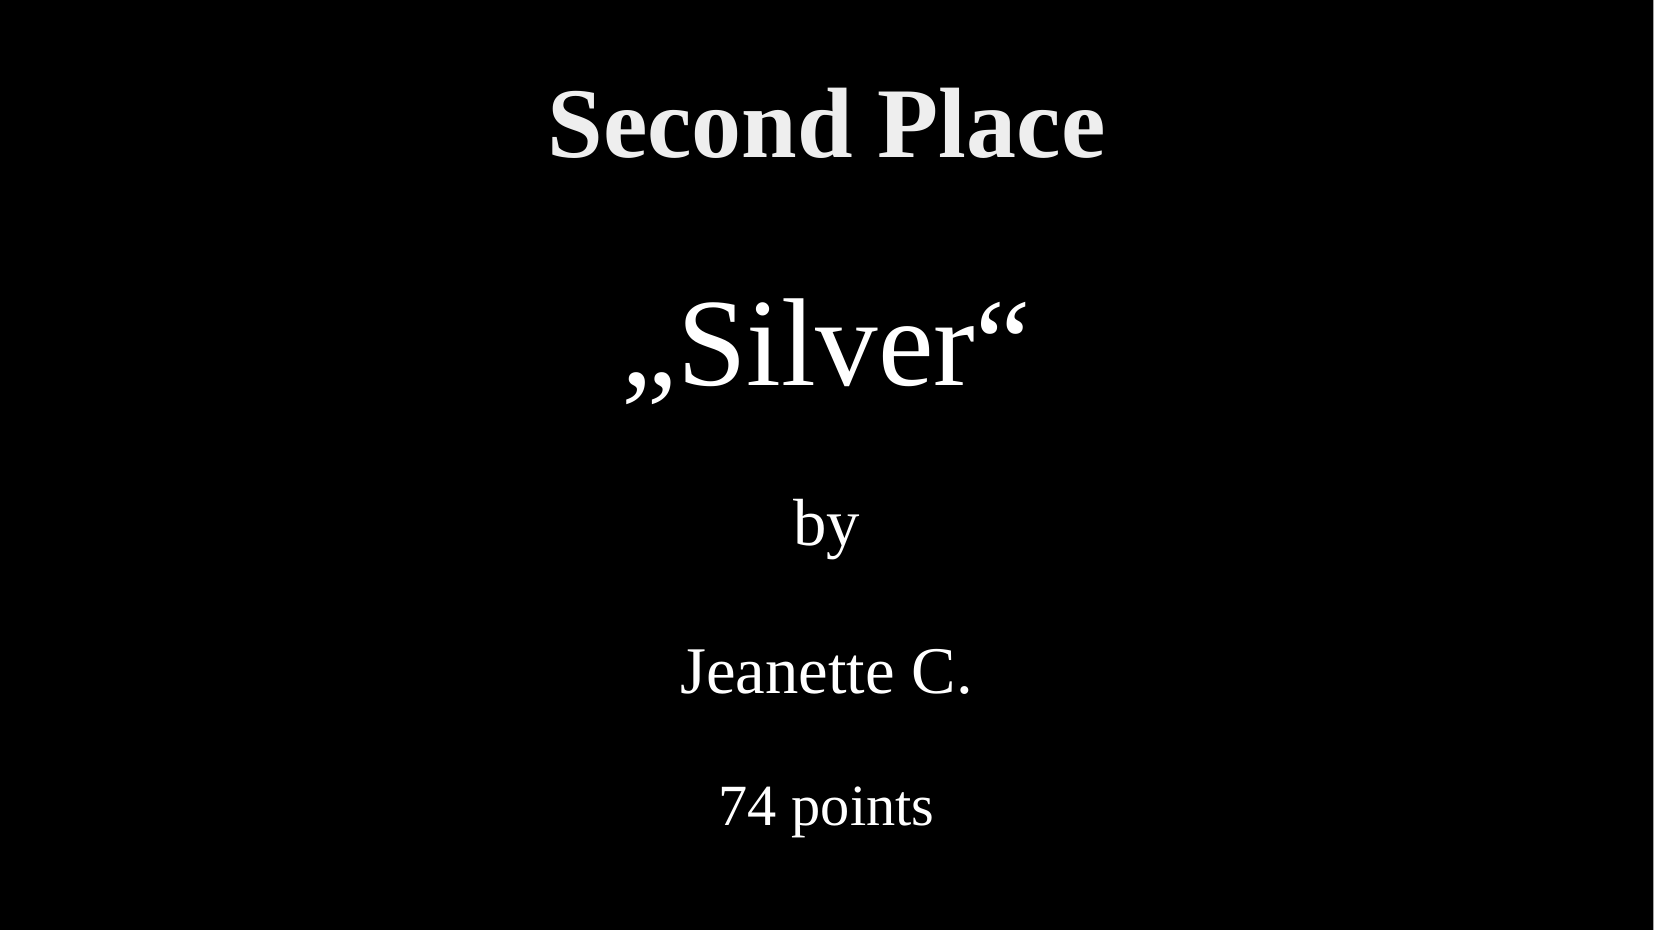

# Second Place
„Silver“
by
Jeanette C.
74 points